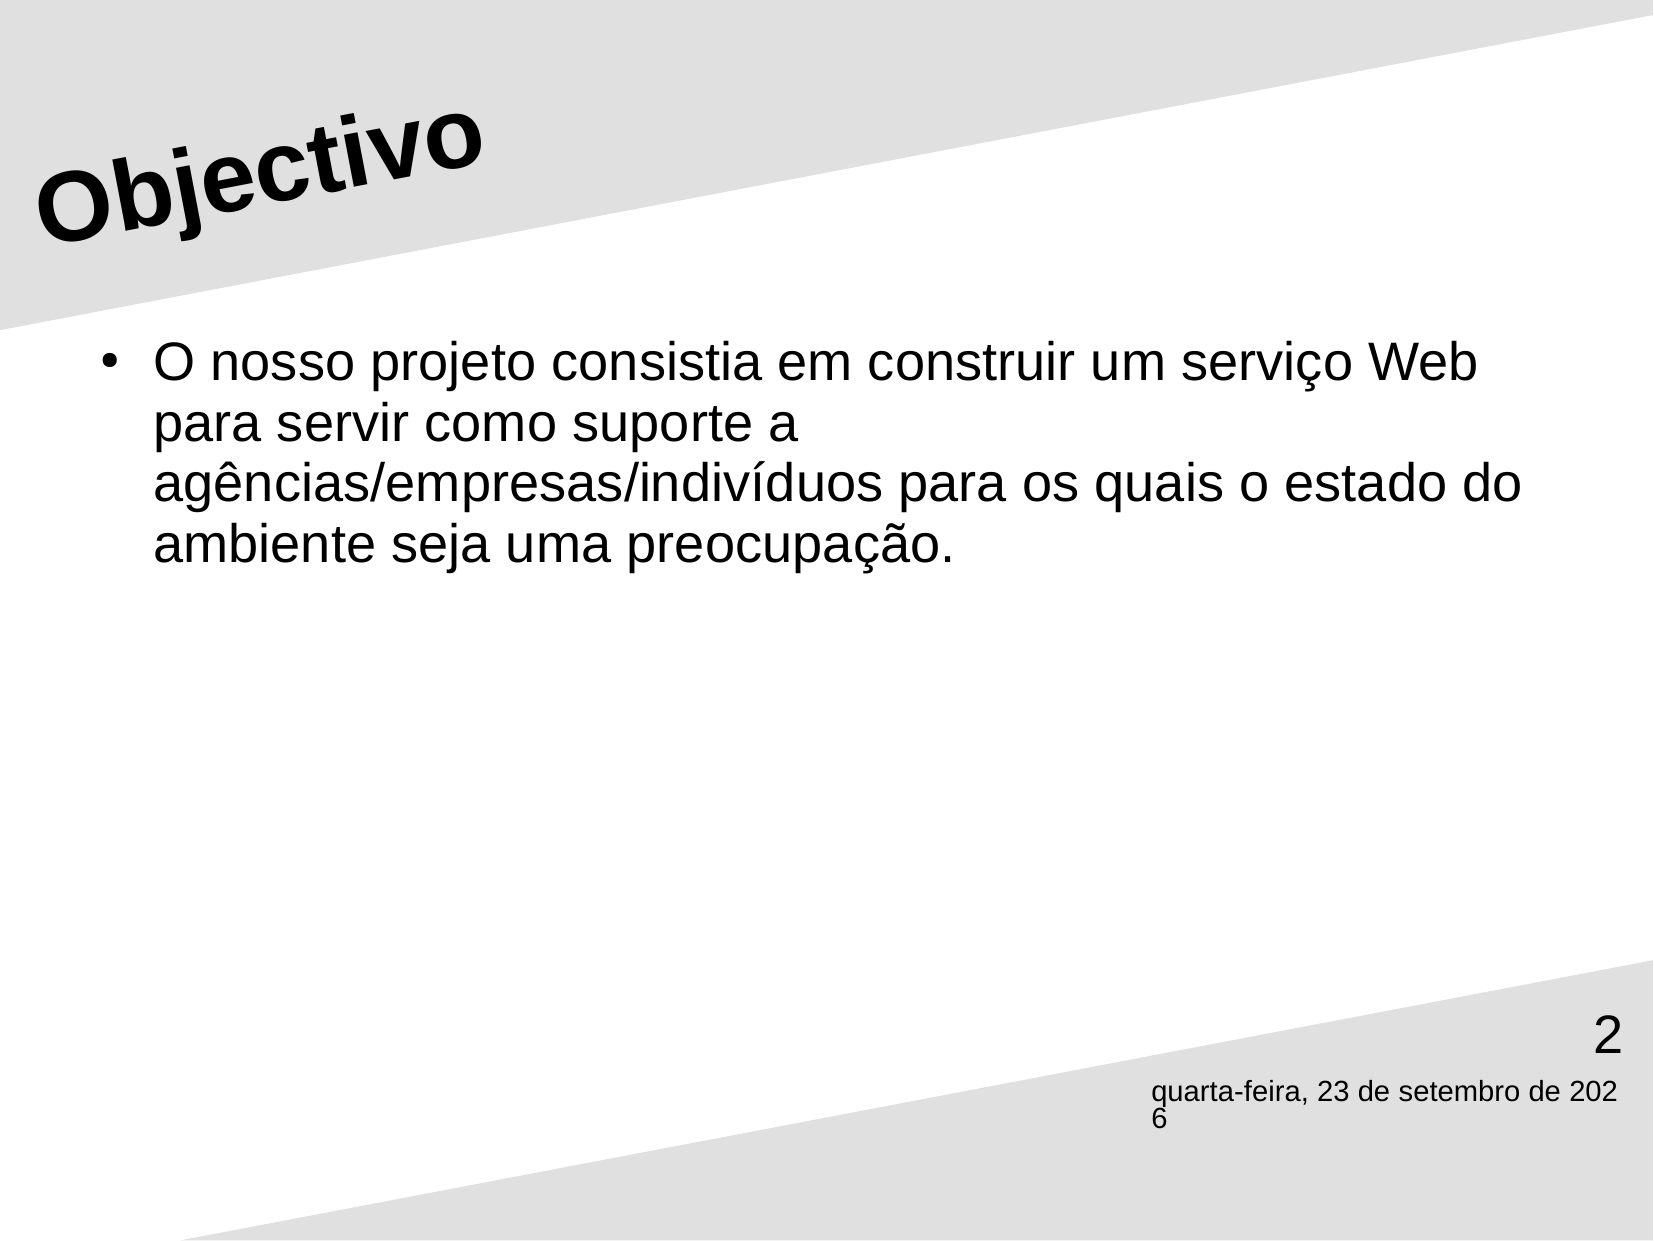

# Objectivo
O nosso projeto consistia em construir um serviço Web para servir como suporte a agências/empresas/indivíduos para os quais o estado do ambiente seja uma preocupação.
2